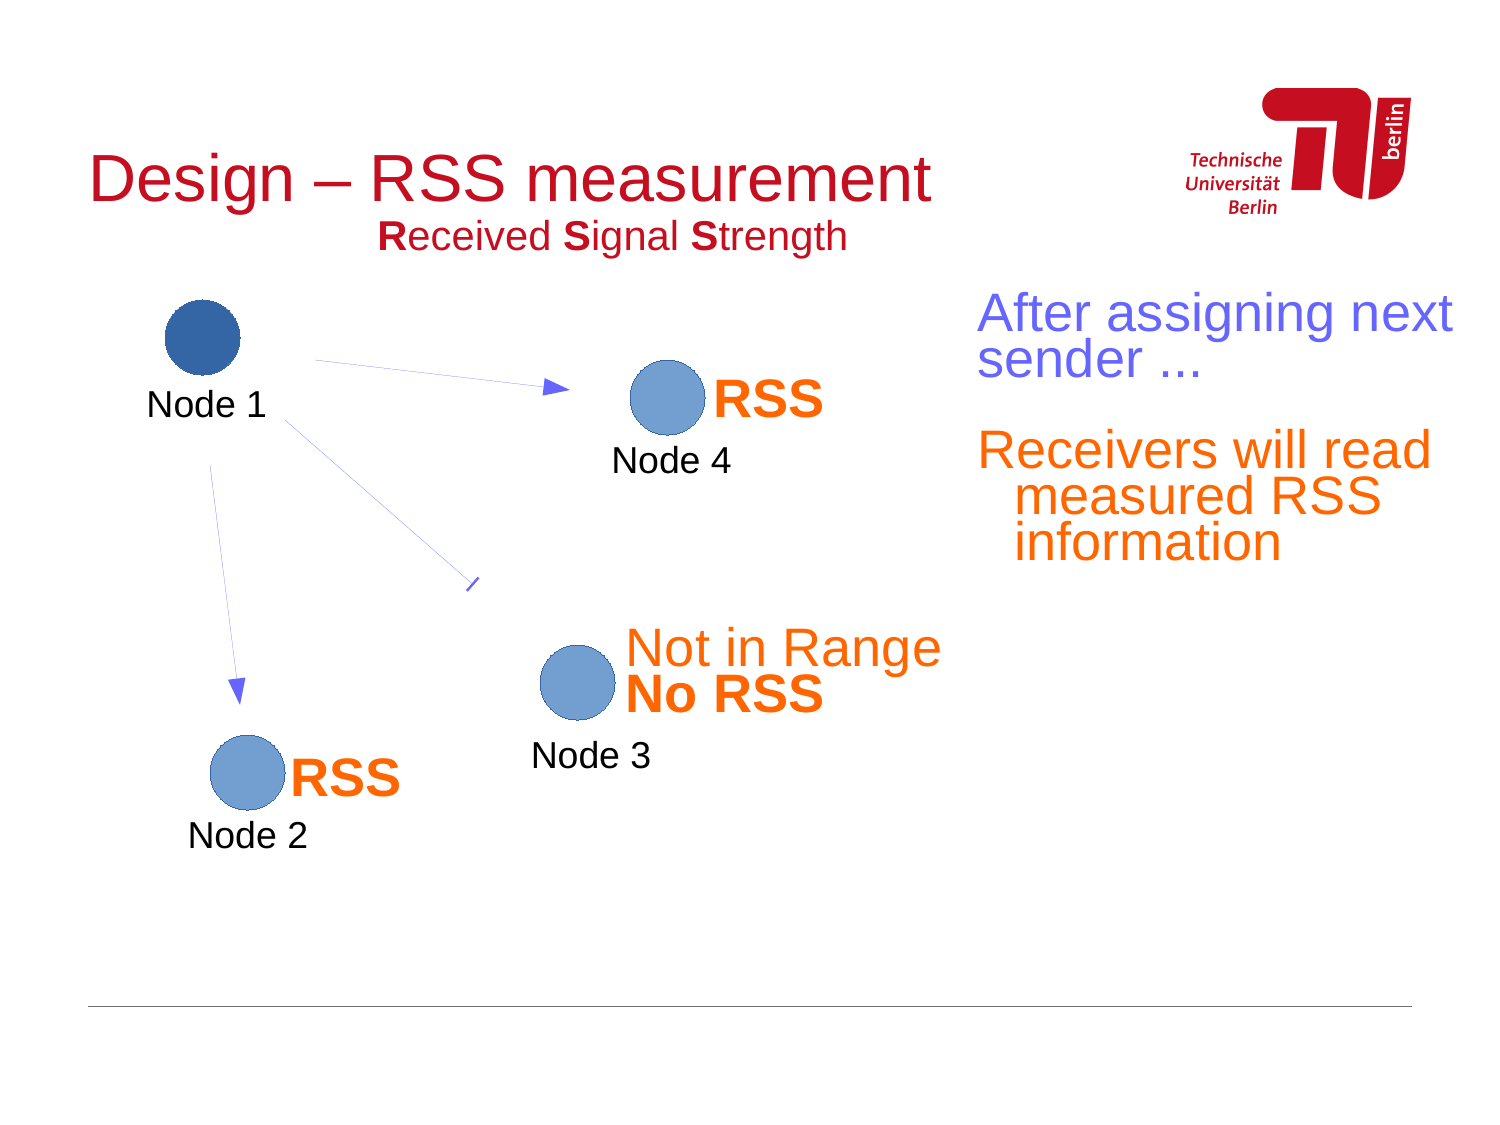

# Design – RSS measurement
Received Signal Strength
After assigning next
sender ...
Receivers will read measured RSS information
Node 1
RSS
Node 4
Not in Range
No RSS
Node 3
RSS
Node 2